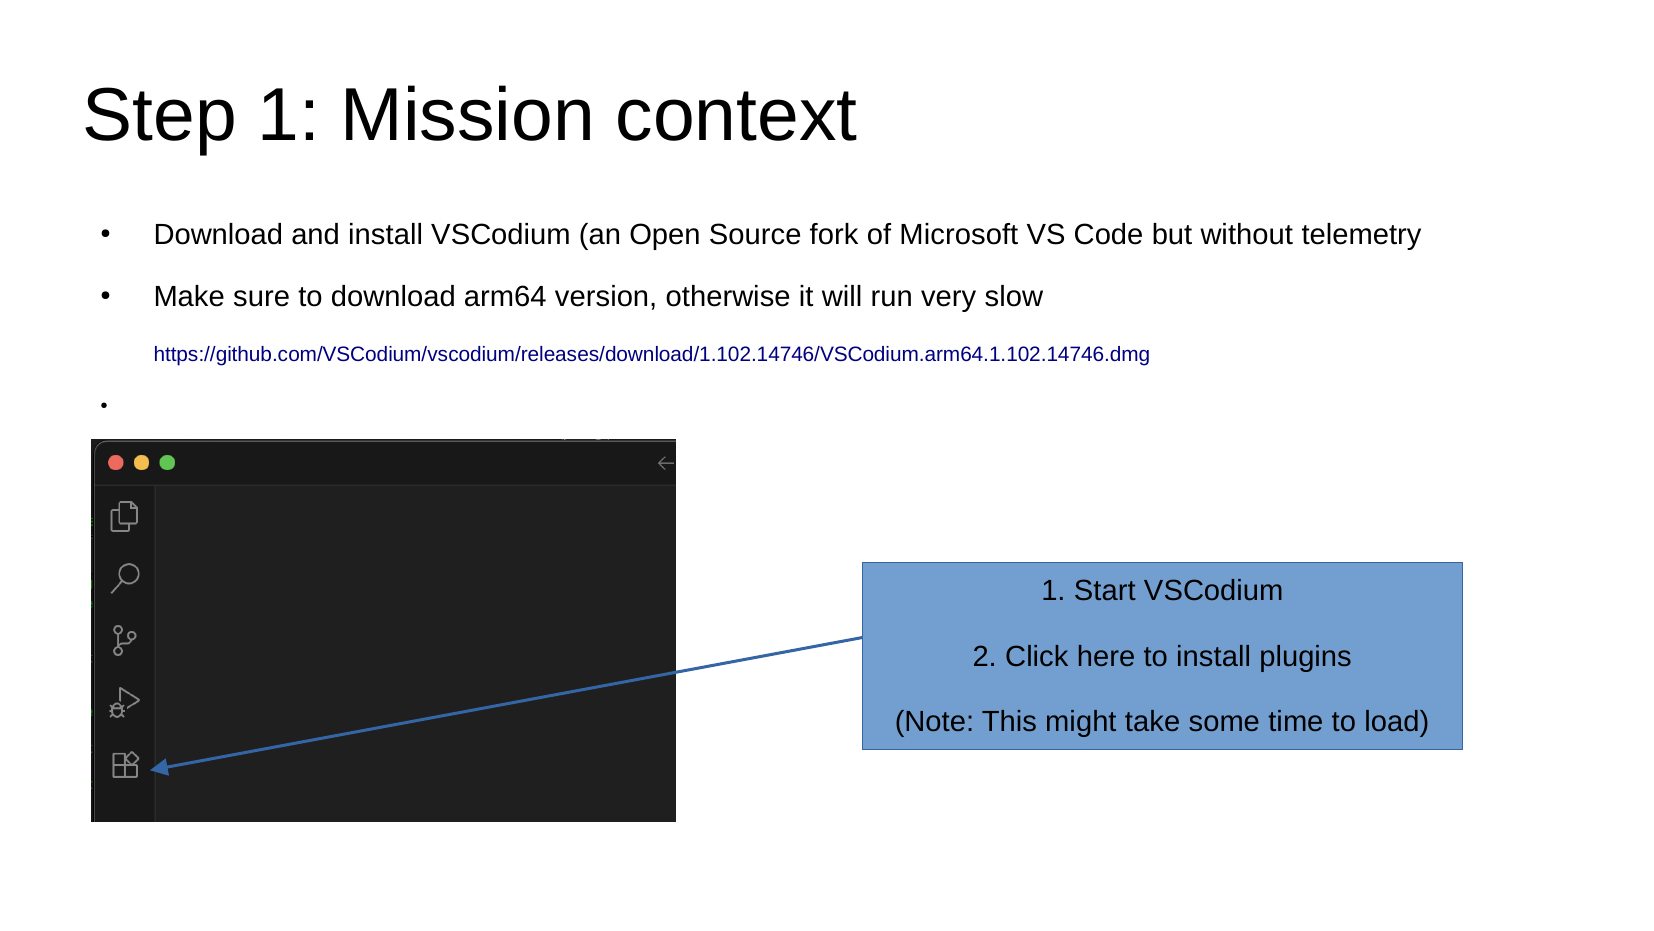

# Step 1: Mission context
Download and install VSCodium (an Open Source fork of Microsoft VS Code but without telemetry
Make sure to download arm64 version, otherwise it will run very slow
https://github.com/VSCodium/vscodium/releases/download/1.102.14746/VSCodium.arm64.1.102.14746.dmg
1. Start VSCodium
2. Click here to install plugins
(Note: This might take some time to load)